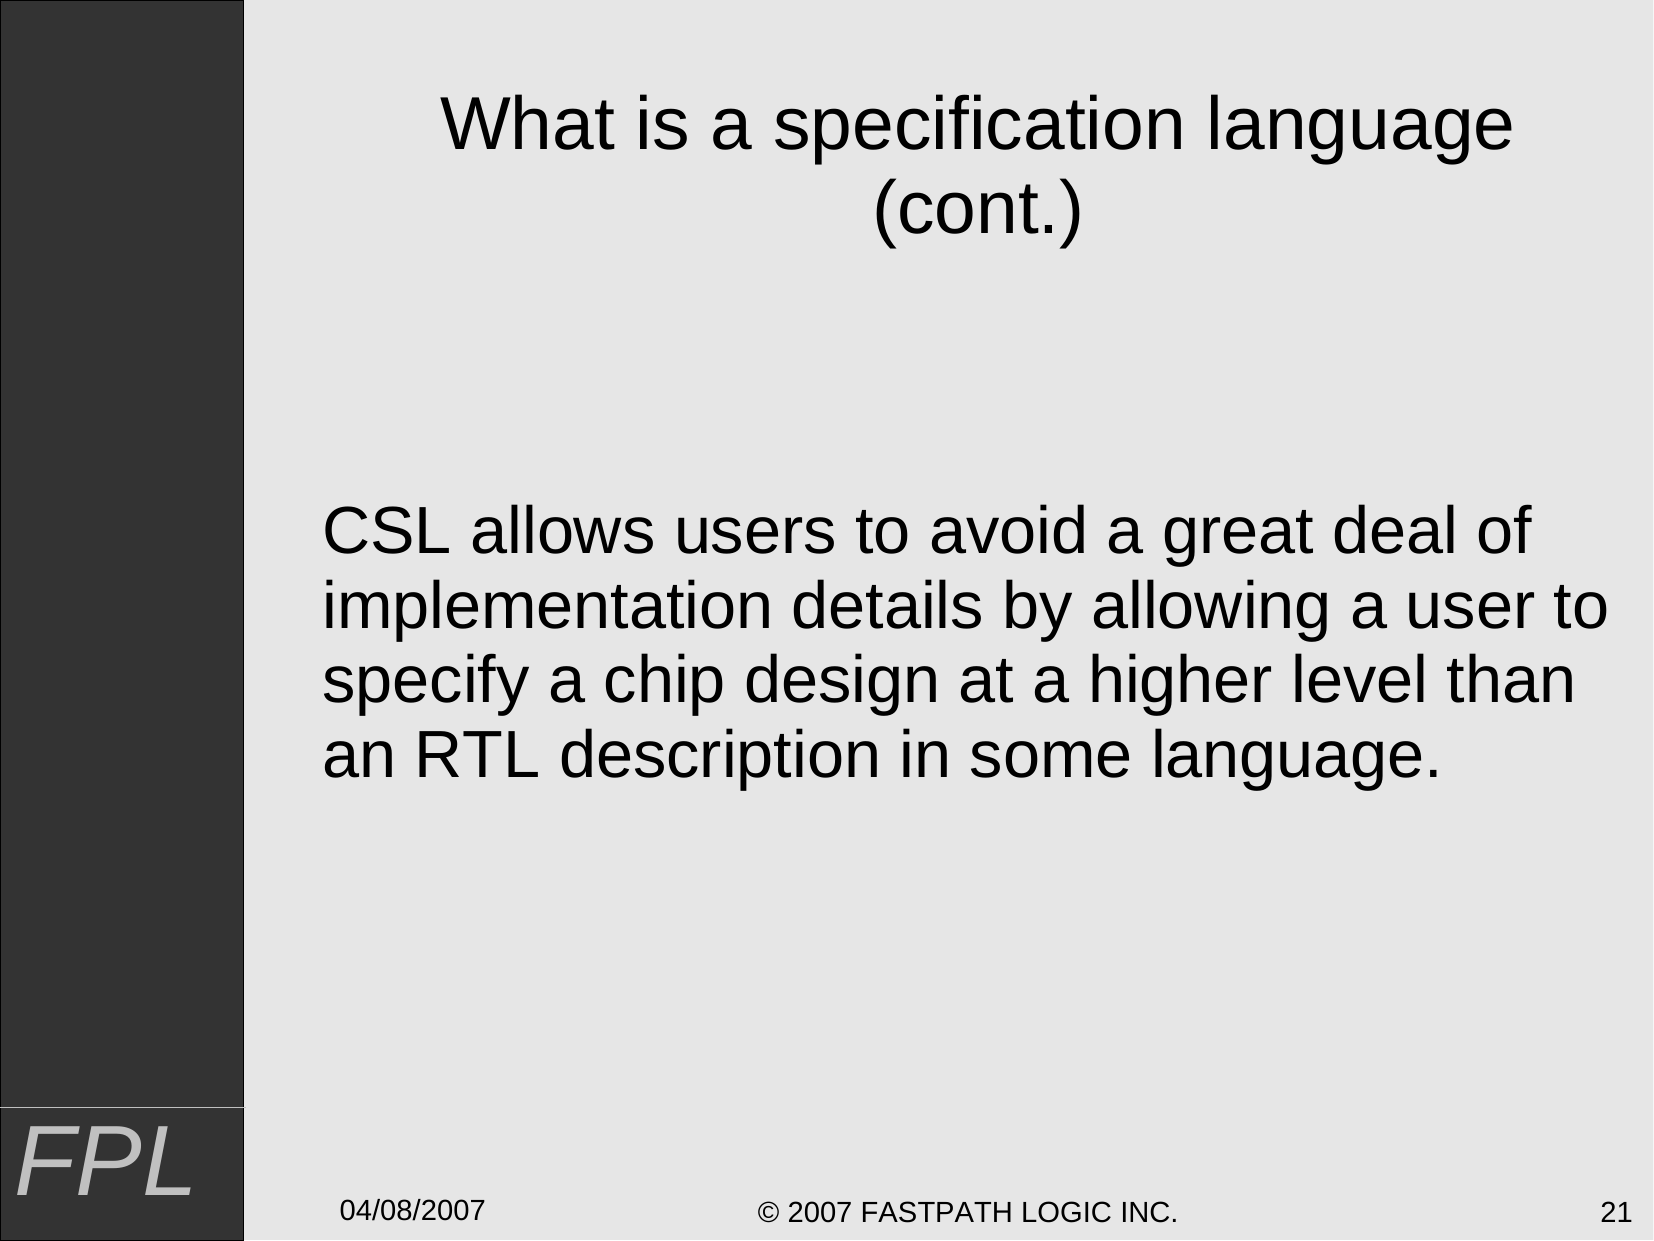

# What is a specification language (cont.)
CSL allows users to avoid a great deal of implementation details by allowing a user to specify a chip design at a higher level than an RTL description in some language.
04/08/2007
21
© 2007 FASTPATH LOGIC INC.